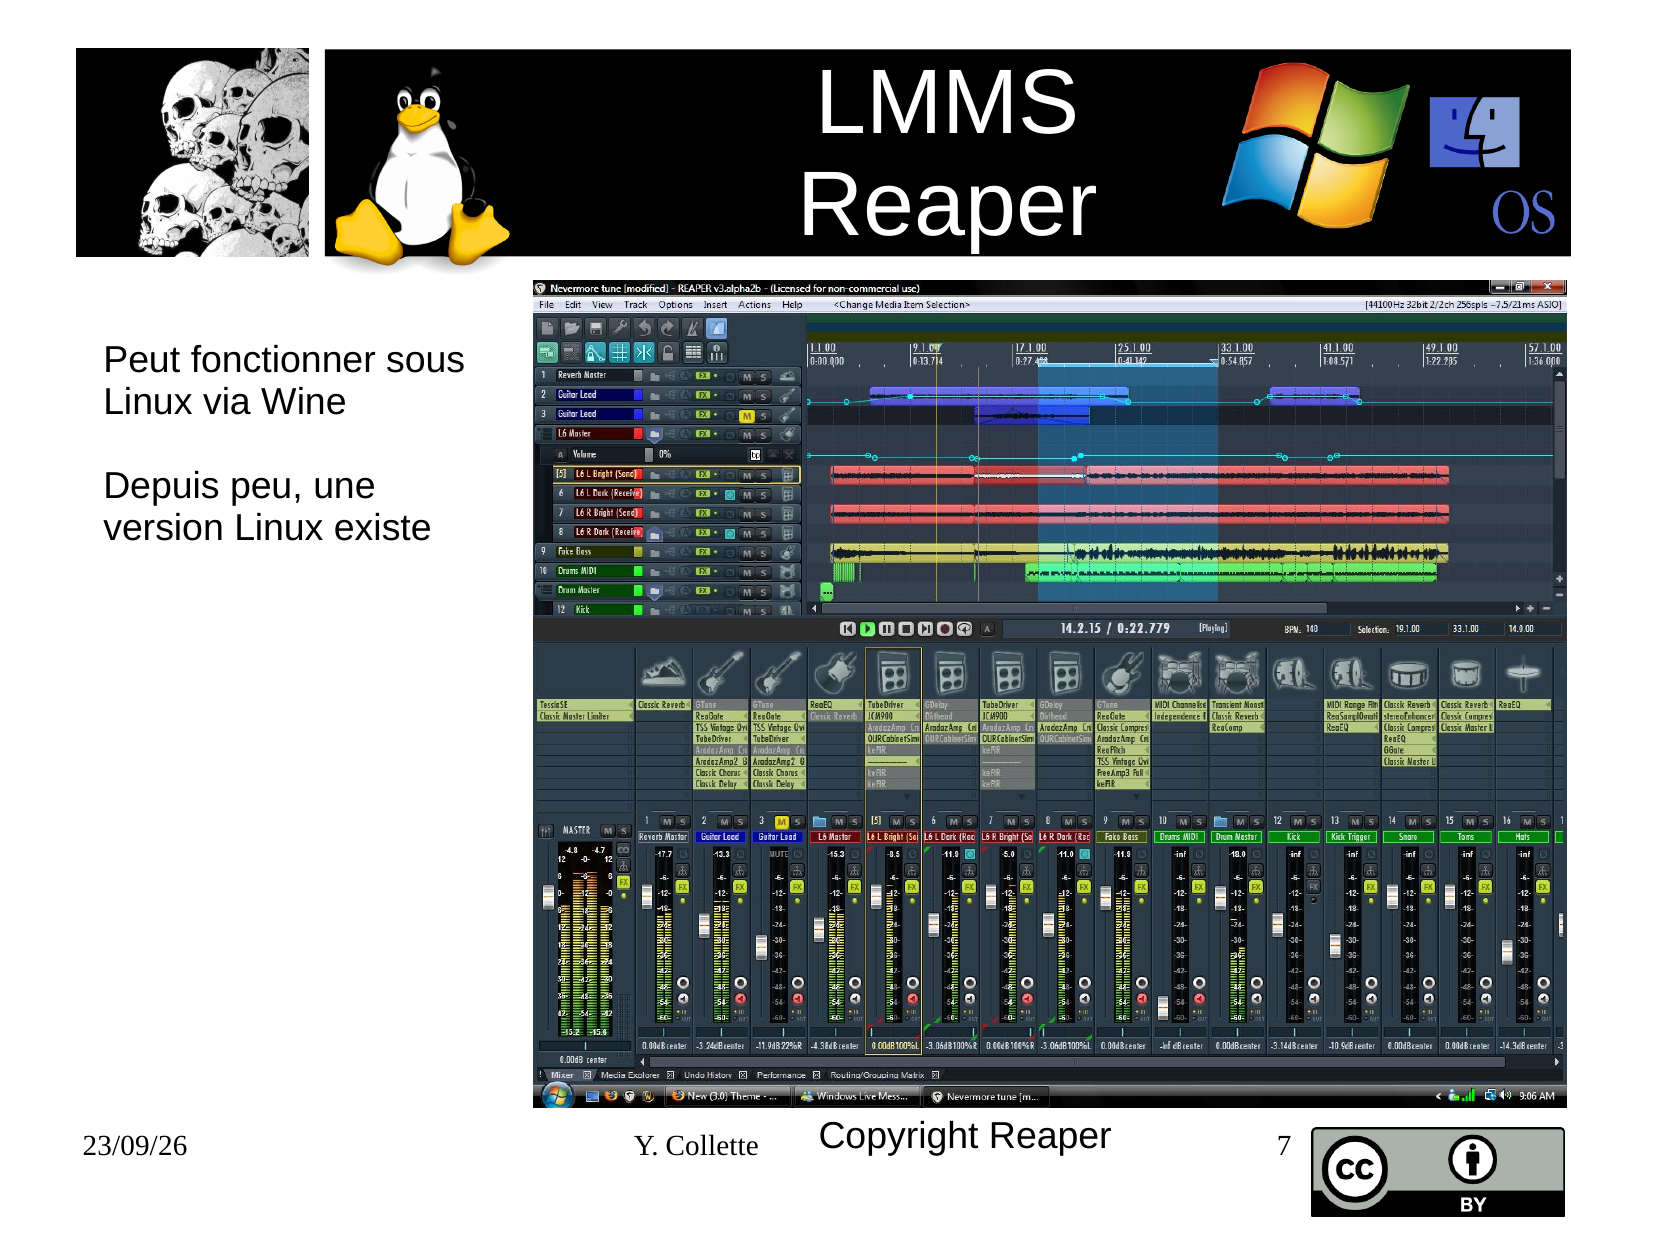

# LMMS Reaper
Peut fonctionner sous Linux via Wine
Depuis peu, une version Linux existe
Copyright Reaper
Y. Collette
7